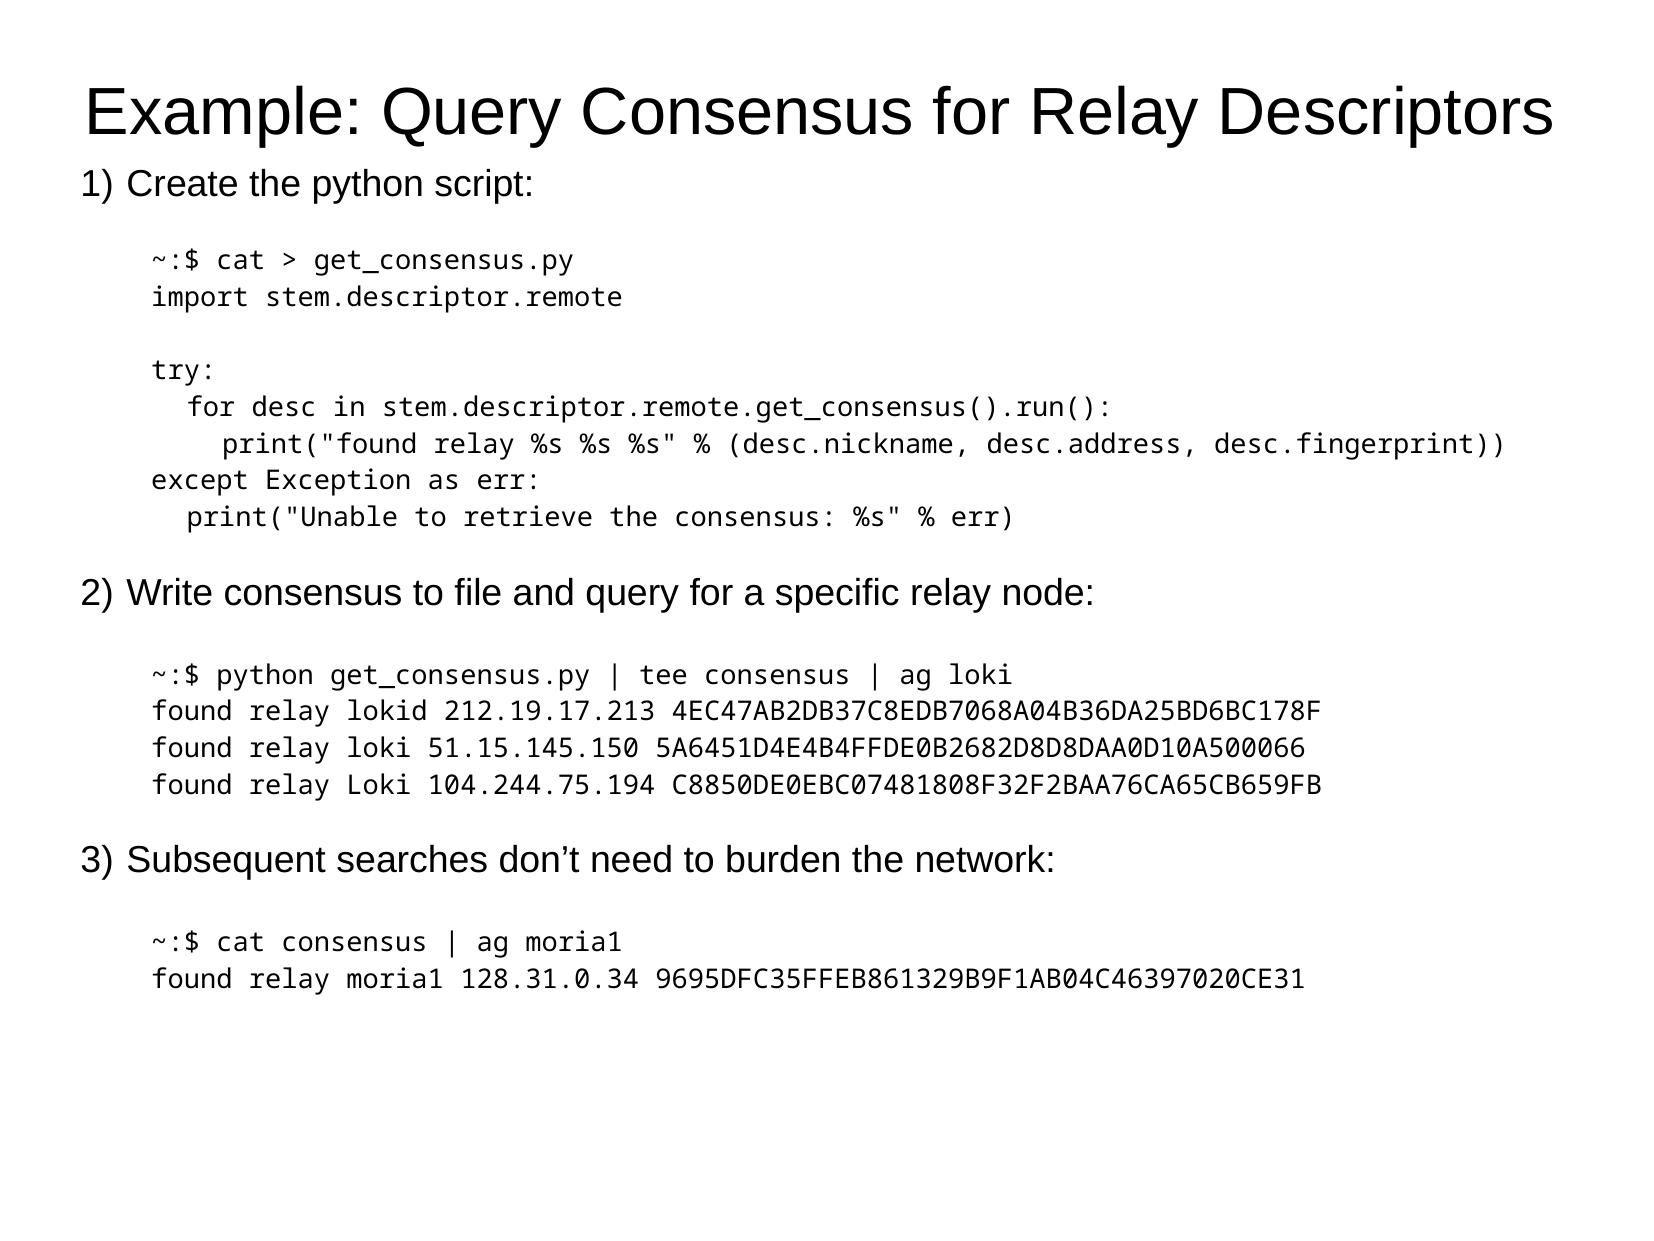

# Example: Query Consensus for Relay Descriptors
 Create the python script:
~:$ cat > get_consensus.py
import stem.descriptor.remote
try:
for desc in stem.descriptor.remote.get_consensus().run():
print("found relay %s %s %s" % (desc.nickname, desc.address, desc.fingerprint))
except Exception as err:
print("Unable to retrieve the consensus: %s" % err)
 Write consensus to file and query for a specific relay node:
~:$ python get_consensus.py | tee consensus | ag loki
found relay lokid 212.19.17.213 4EC47AB2DB37C8EDB7068A04B36DA25BD6BC178F
found relay loki 51.15.145.150 5A6451D4E4B4FFDE0B2682D8D8DAA0D10A500066
found relay Loki 104.244.75.194 C8850DE0EBC07481808F32F2BAA76CA65CB659FB
 Subsequent searches don’t need to burden the network:
~:$ cat consensus | ag moria1
found relay moria1 128.31.0.34 9695DFC35FFEB861329B9F1AB04C46397020CE31